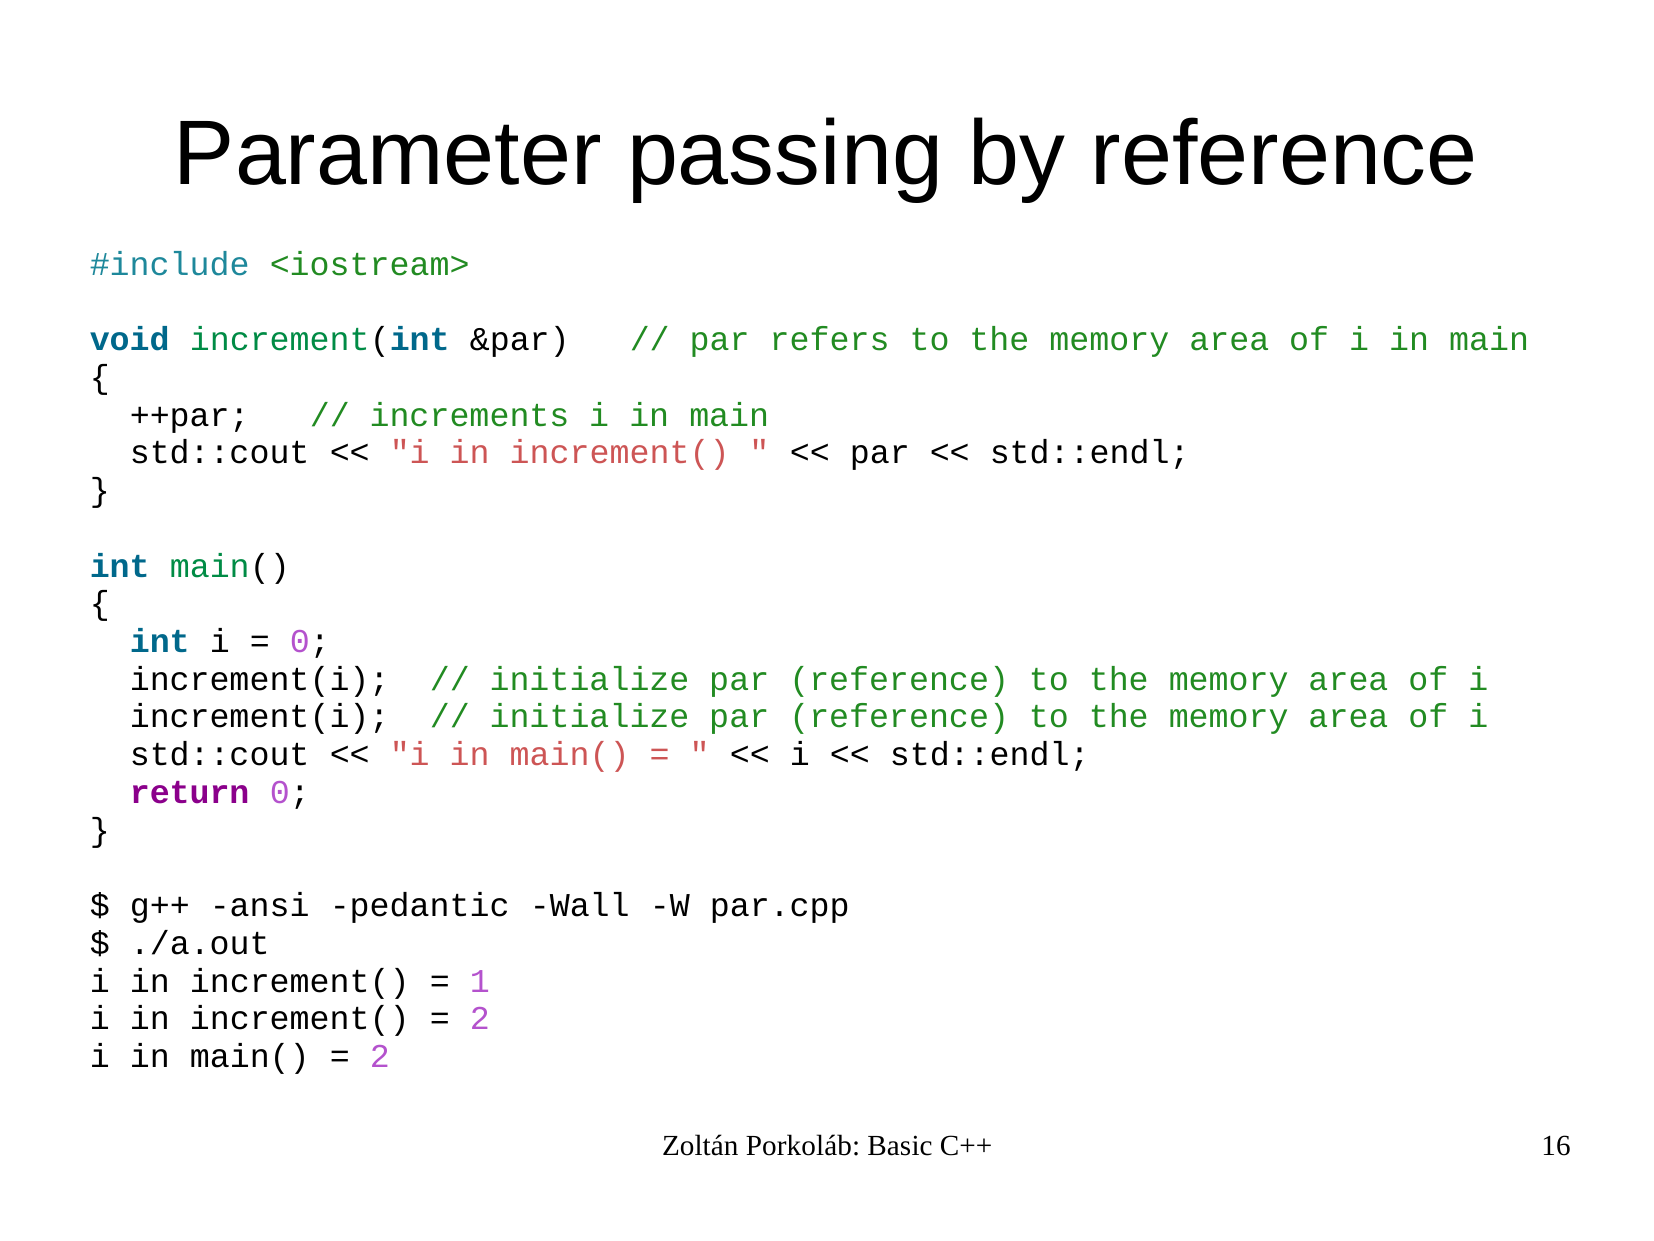

# Parameter passing by reference
#include <iostream>
void increment(int &par) // par refers to the memory area of i in main
{
 ++par; // increments i in main
 std::cout << "i in increment() " << par << std::endl;
}
int main()
{
 int i = 0;
 increment(i); // initialize par (reference) to the memory area of i
 increment(i); // initialize par (reference) to the memory area of i
 std::cout << "i in main() = " << i << std::endl;
 return 0;
}
$ g++ -ansi -pedantic -Wall -W par.cpp
$ ./a.out
i in increment() = 1
i in increment() = 2
i in main() = 2
Zoltán Porkoláb: Basic C++
16